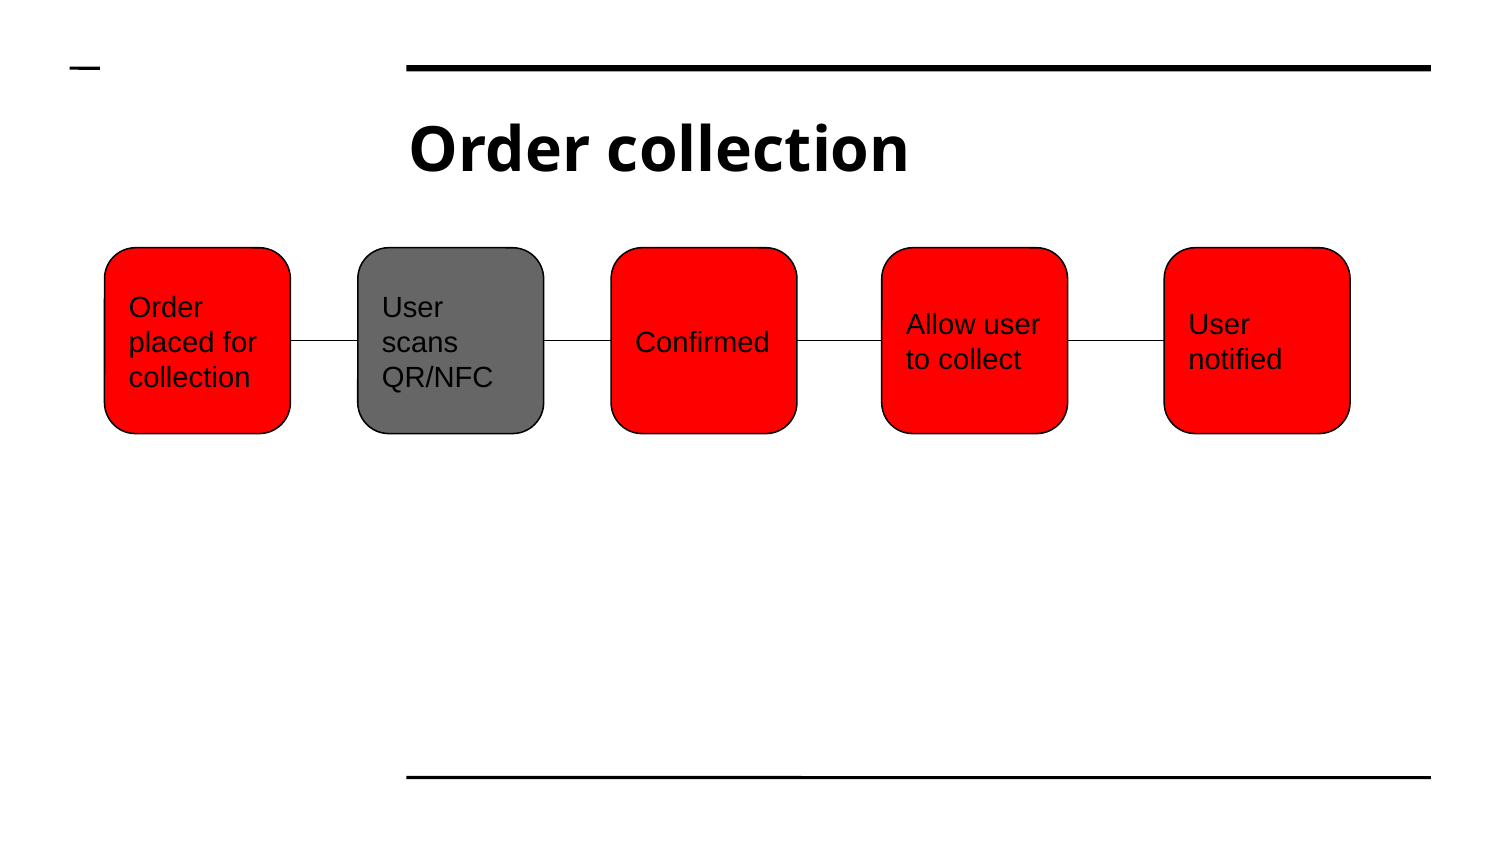

# Order collection
Order placed for collection
User scans QR/NFC
Confirmed
Allow user to collect
User notified